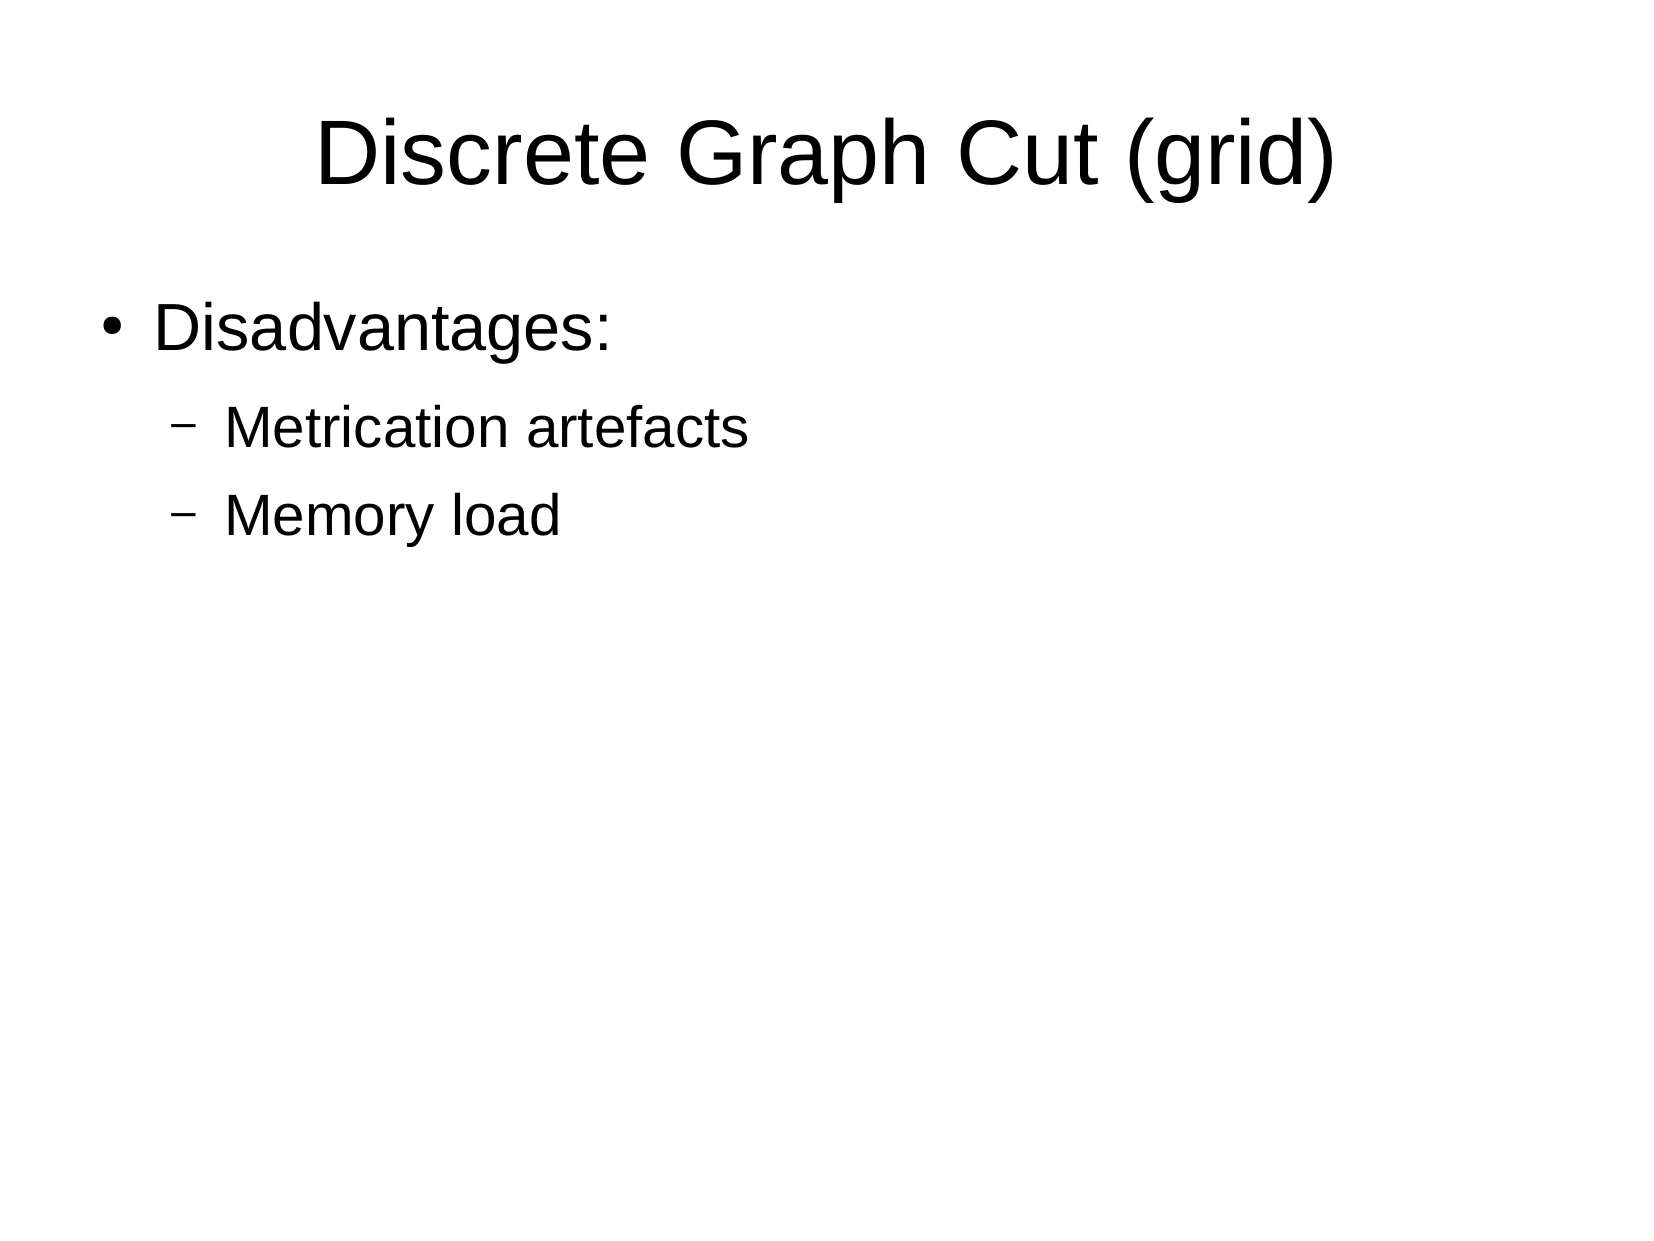

# Discrete Graph Cut (grid)
Disadvantages:
Metrication artefacts
Memory load